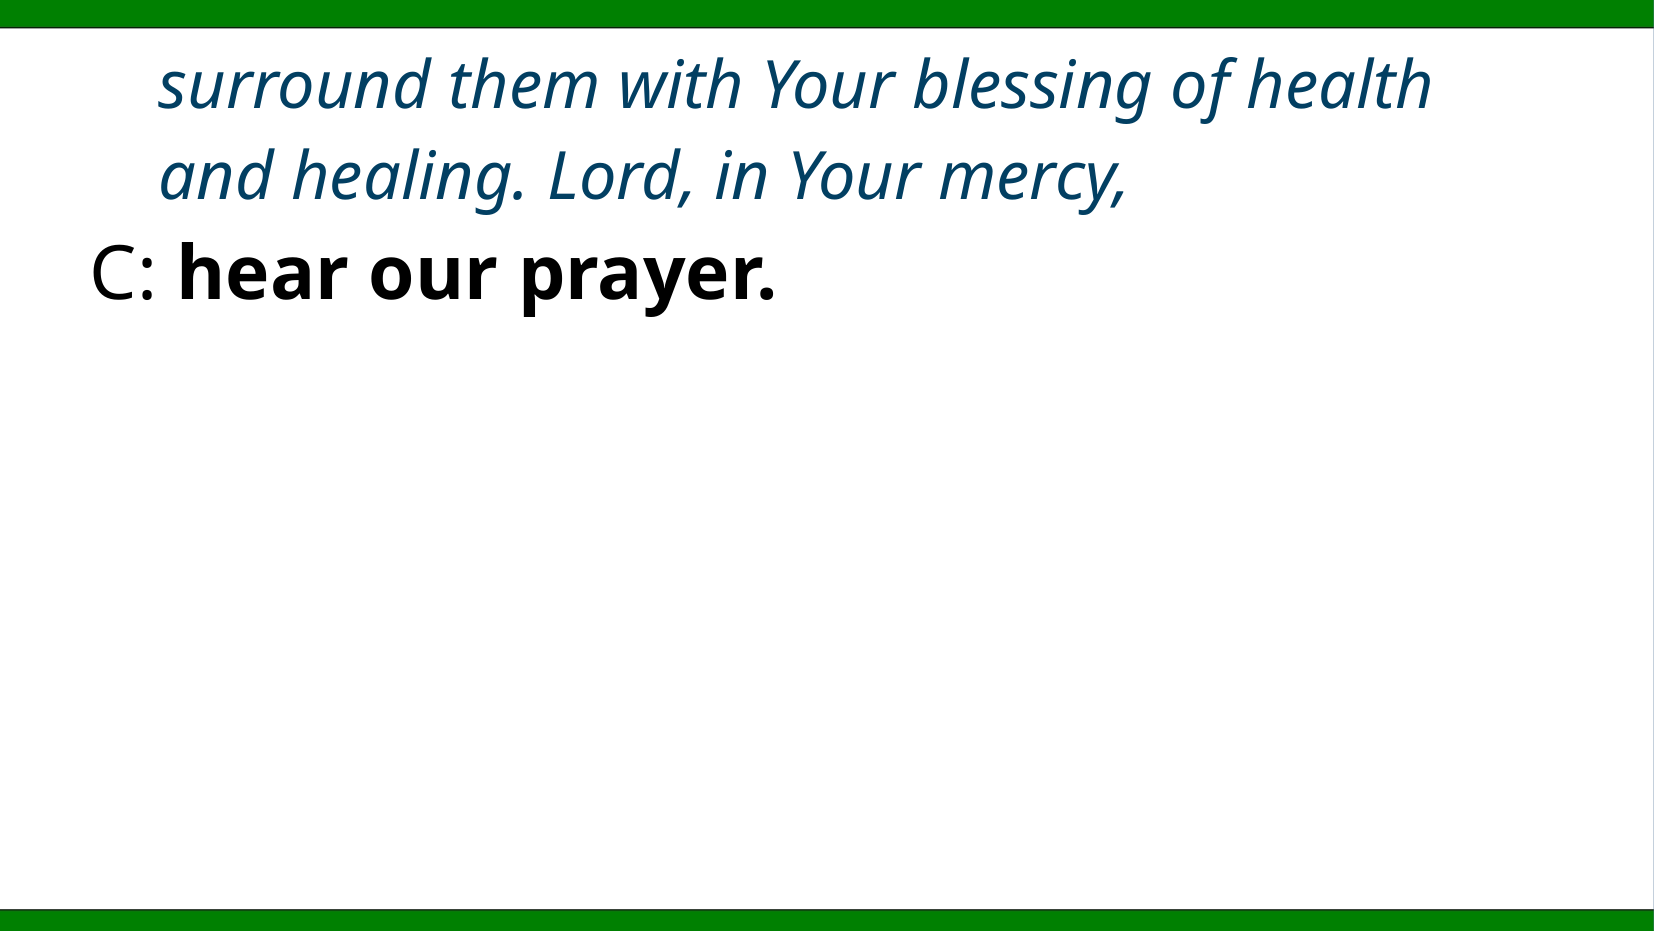

surround them with Your blessing of health
 and healing. Lord, in Your mercy,
C: hear our prayer.